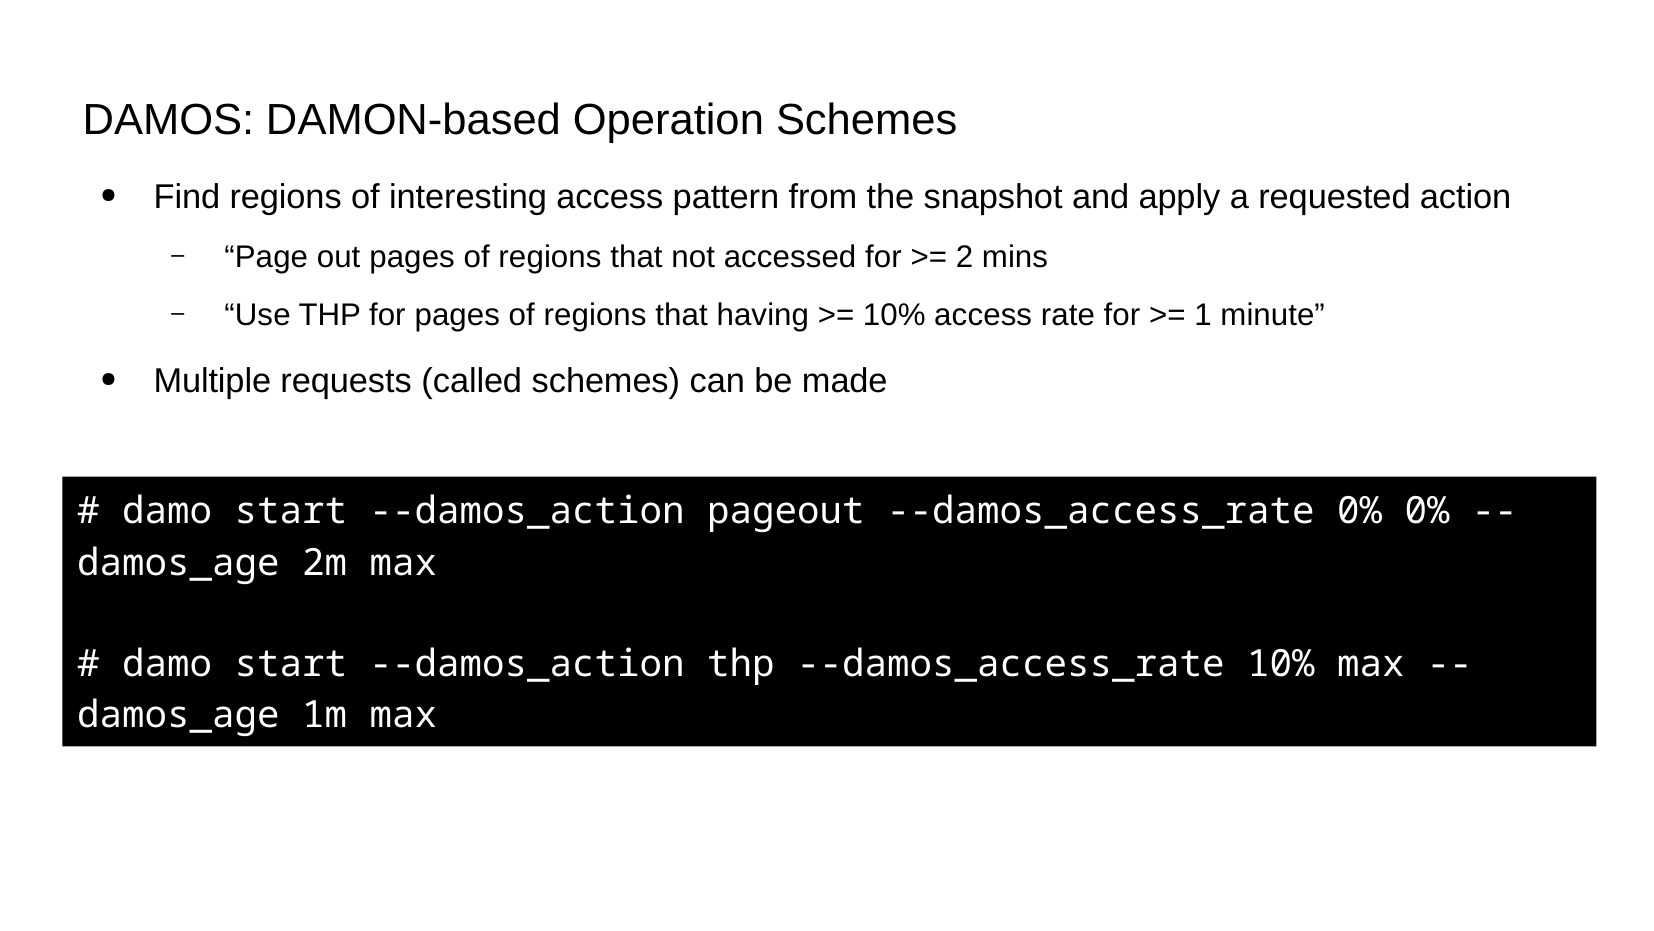

# DAMOS: DAMON-based Operation Schemes
Find regions of interesting access pattern from the snapshot and apply a requested action
“Page out pages of regions that not accessed for >= 2 mins
“Use THP for pages of regions that having >= 10% access rate for >= 1 minute”
Multiple requests (called schemes) can be made
# damo start --damos_action pageout --damos_access_rate 0% 0% --damos_age 2m max
# damo start --damos_action thp --damos_access_rate 10% max --damos_age 1m max